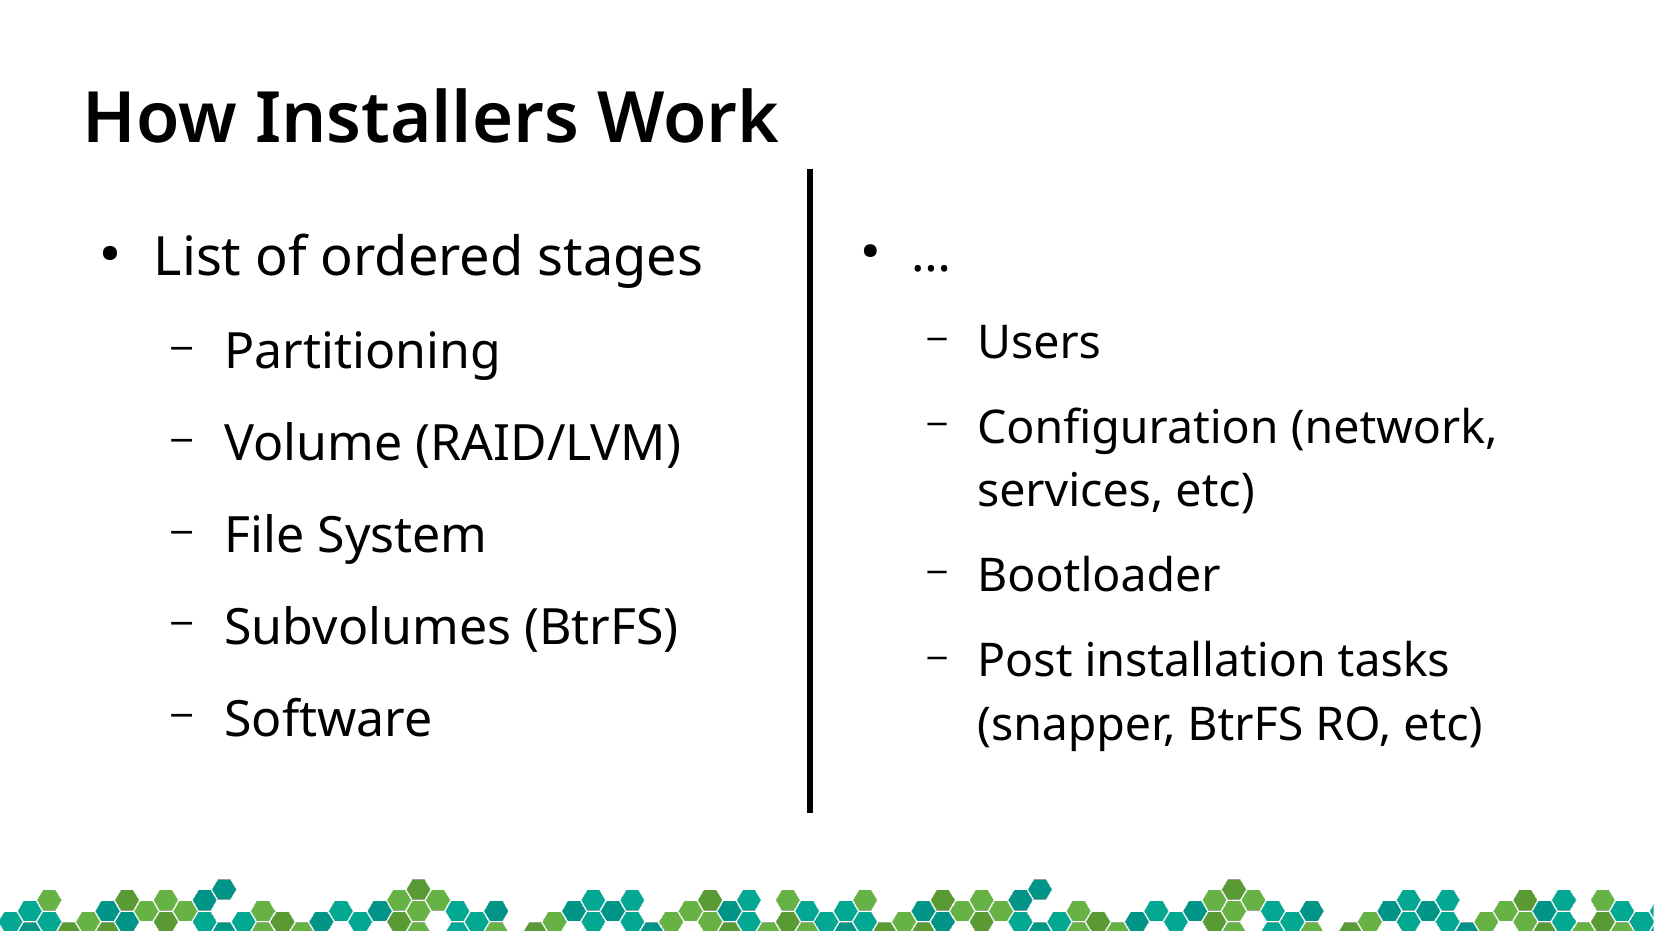

# How Installers Work
List of ordered stages
Partitioning
Volume (RAID/LVM)
File System
Subvolumes (BtrFS)
Software
…
Users
Configuration (network, services, etc)
Bootloader
Post installation tasks (snapper, BtrFS RO, etc)